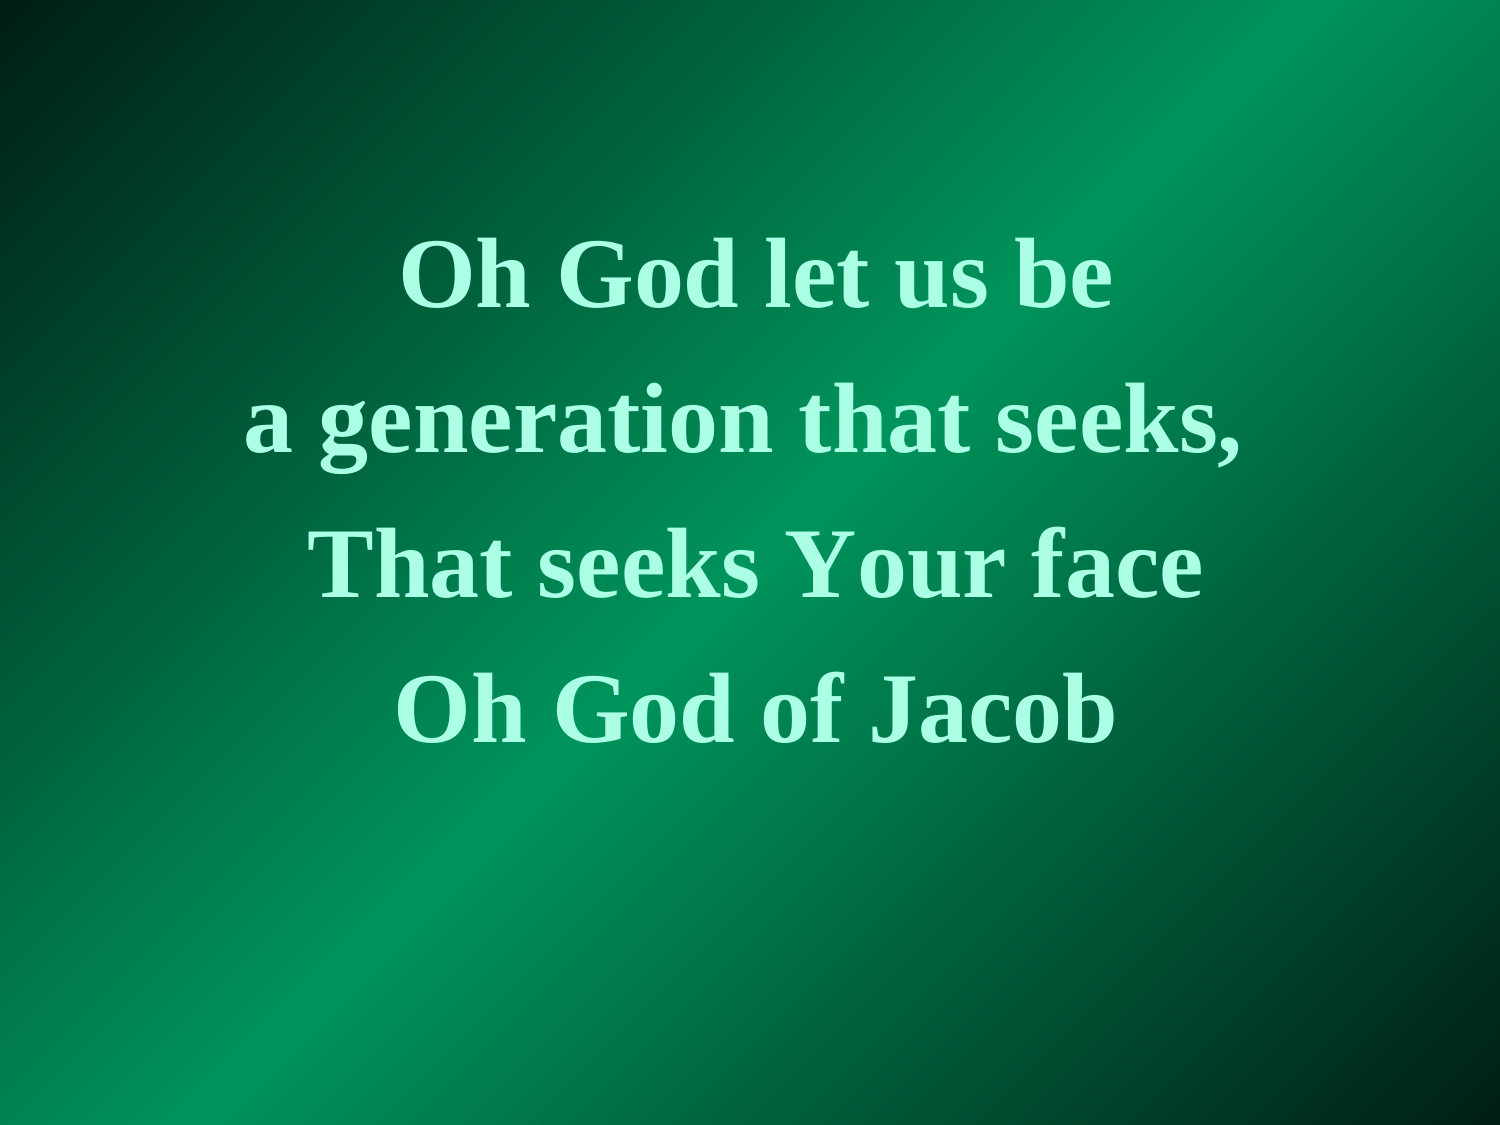

# Oh God let us be
a generation that seeks,
That seeks Your face
Oh God of Jacob